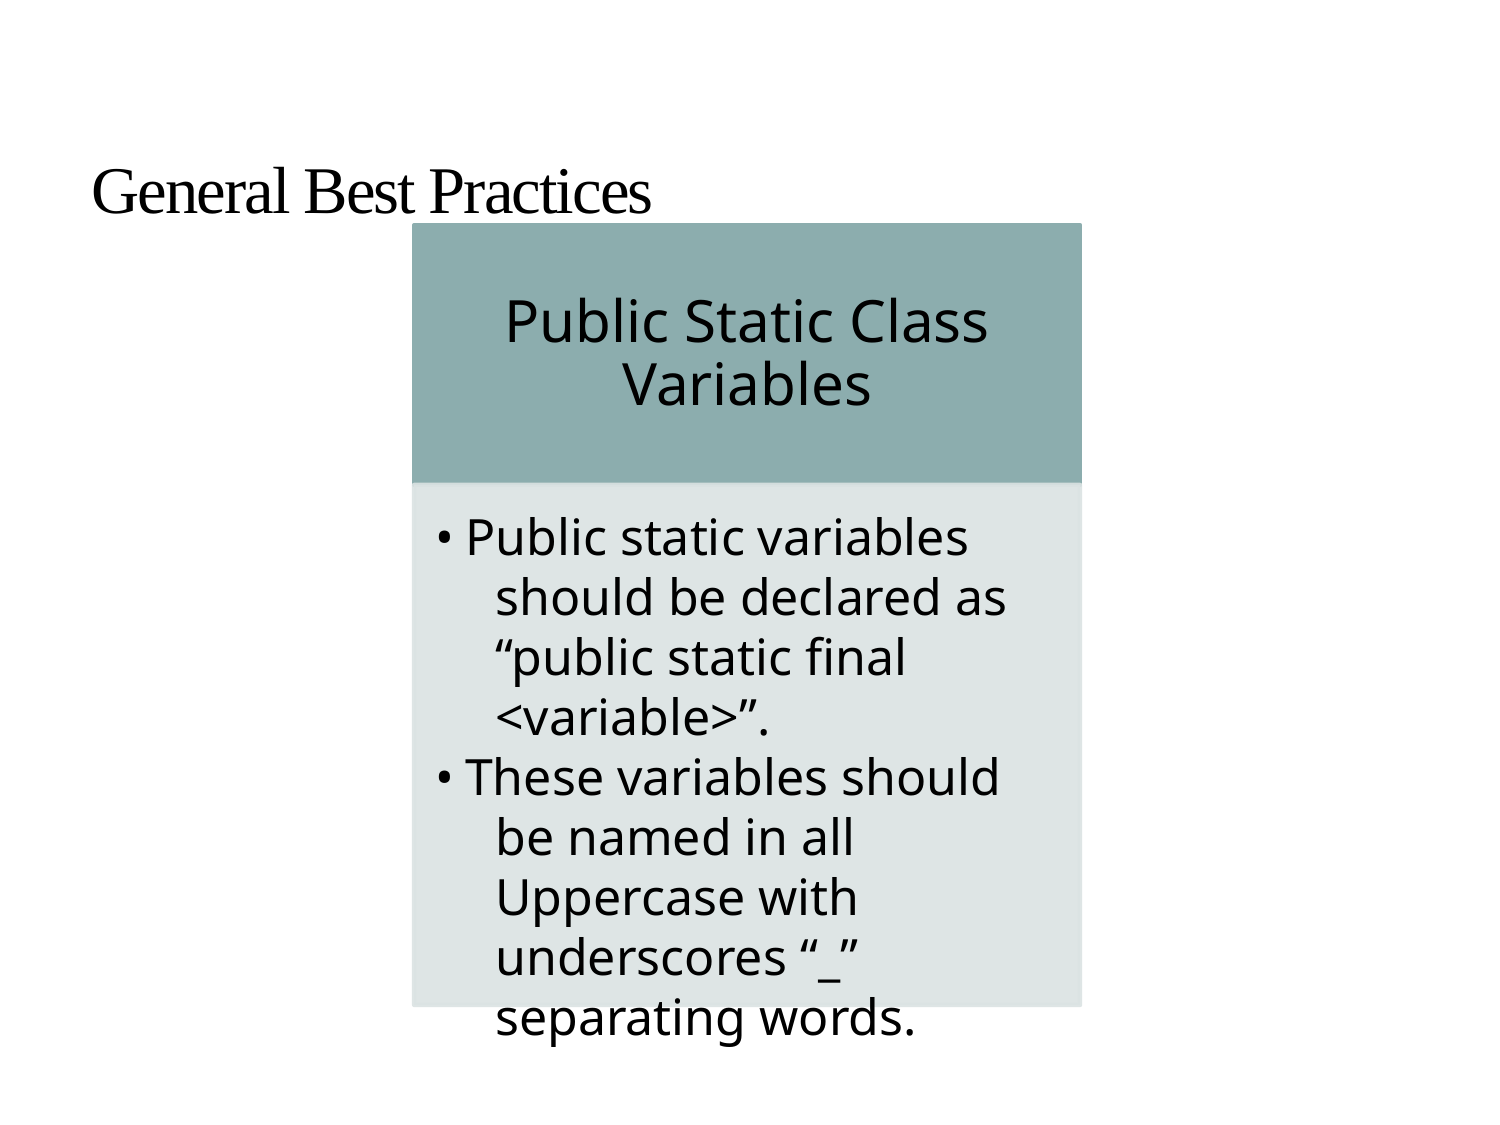

# General Best Practices
Public Static Class Variables
Public static variables should be declared as “public static final <variable>”.
These variables should be named in all Uppercase with underscores “_” separating words.